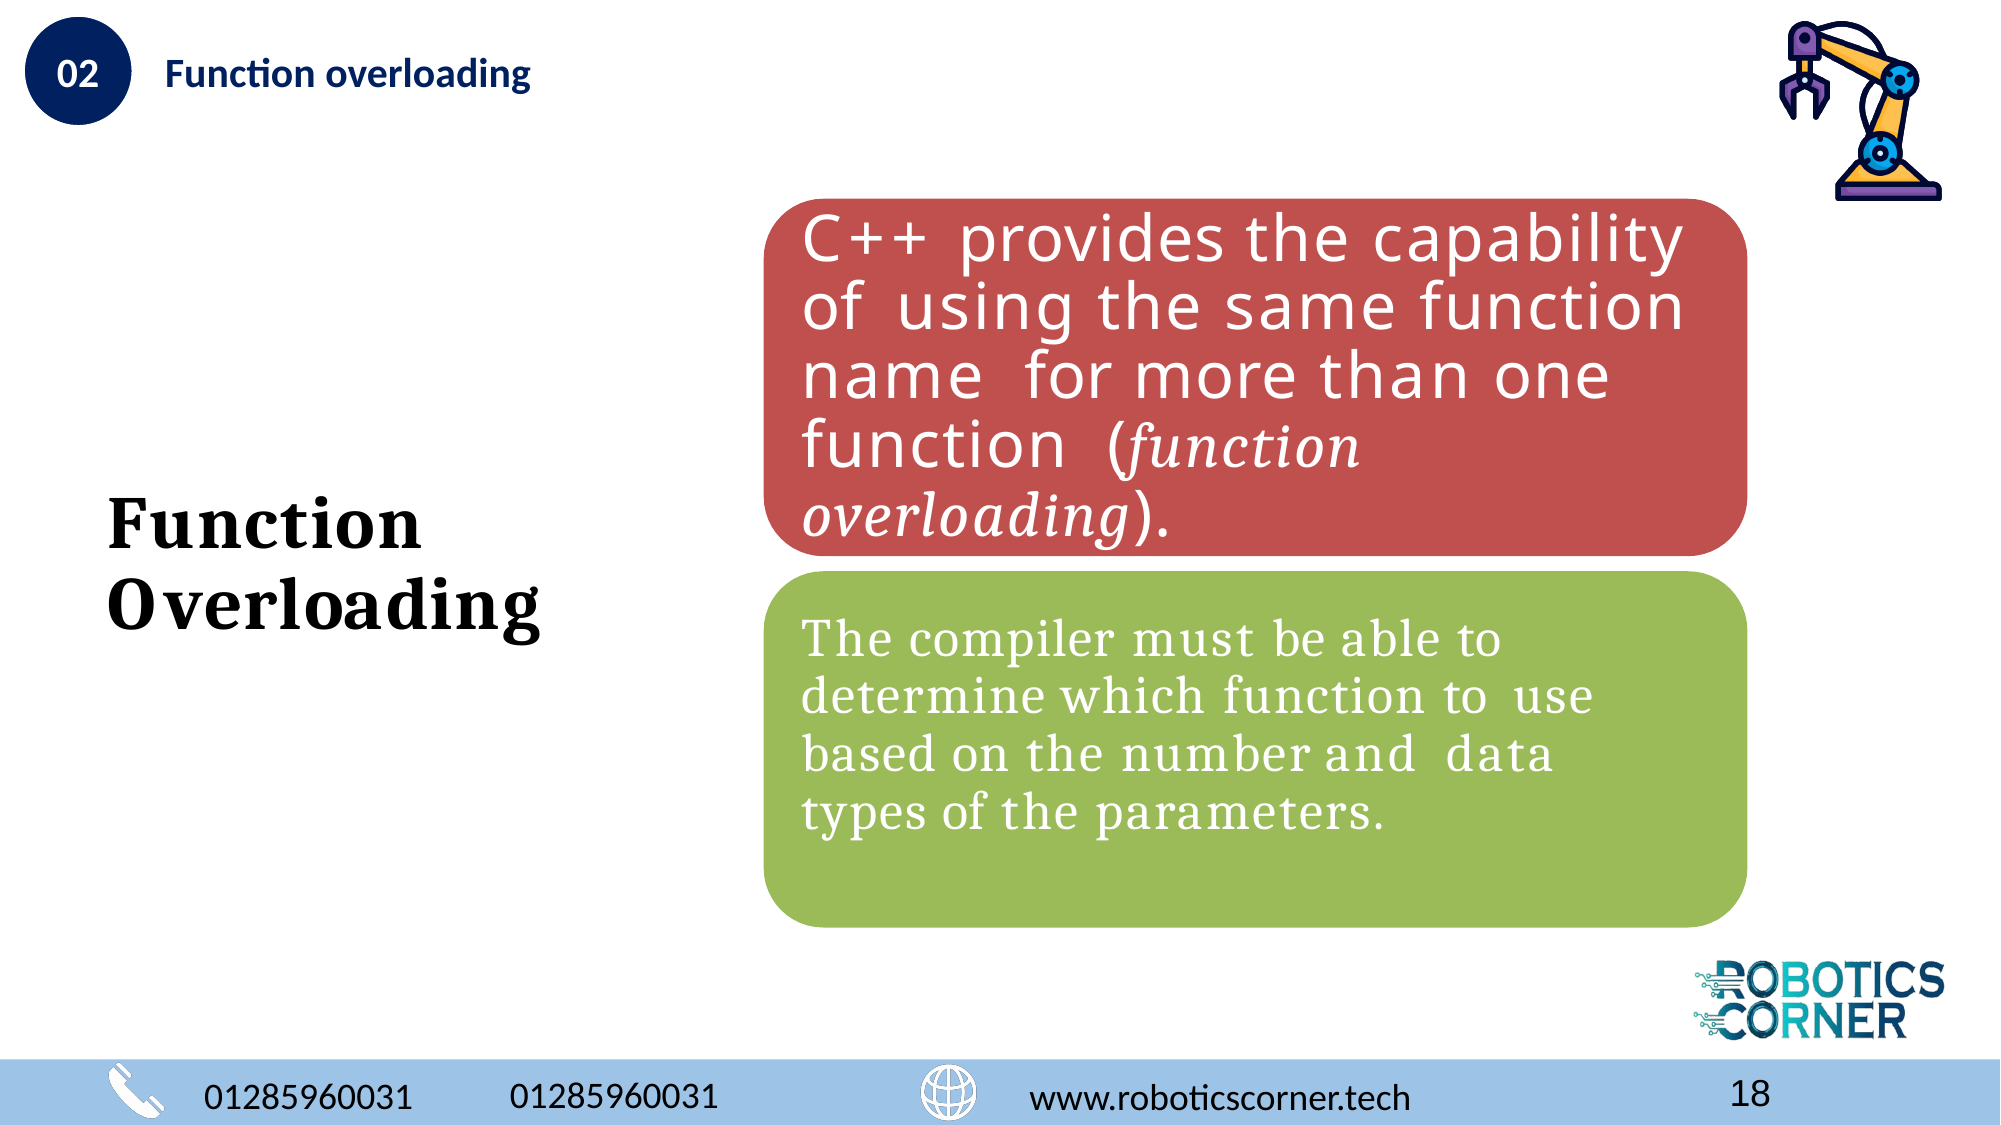

02
Function overloading
# C++ provides the capability of using the same function name for more than one function (function overloading).
Function Overloading
The compiler must be able to determine which function to use based on the number and data types of the parameters.